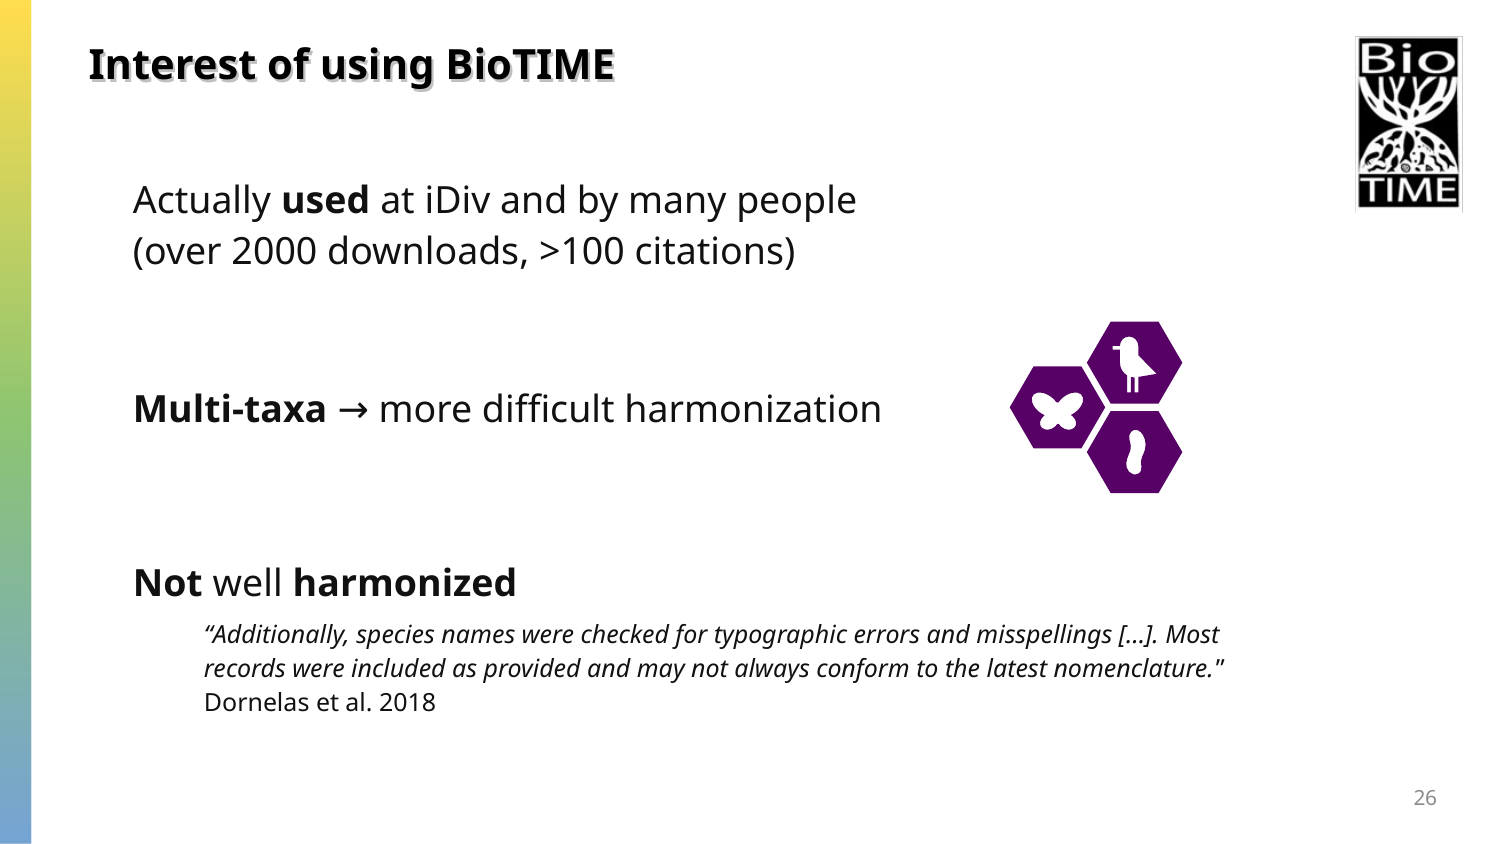

# Interest of using BioTIME
Actually used at iDiv and by many people
(over 2000 downloads, >100 citations)
Multi-taxa → more difficult harmonization
Not well harmonized
“Additionally, species names were checked for typographic errors and misspellings […]. Most records were included as provided and may not always conform to the latest nomenclature.” Dornelas et al. 2018